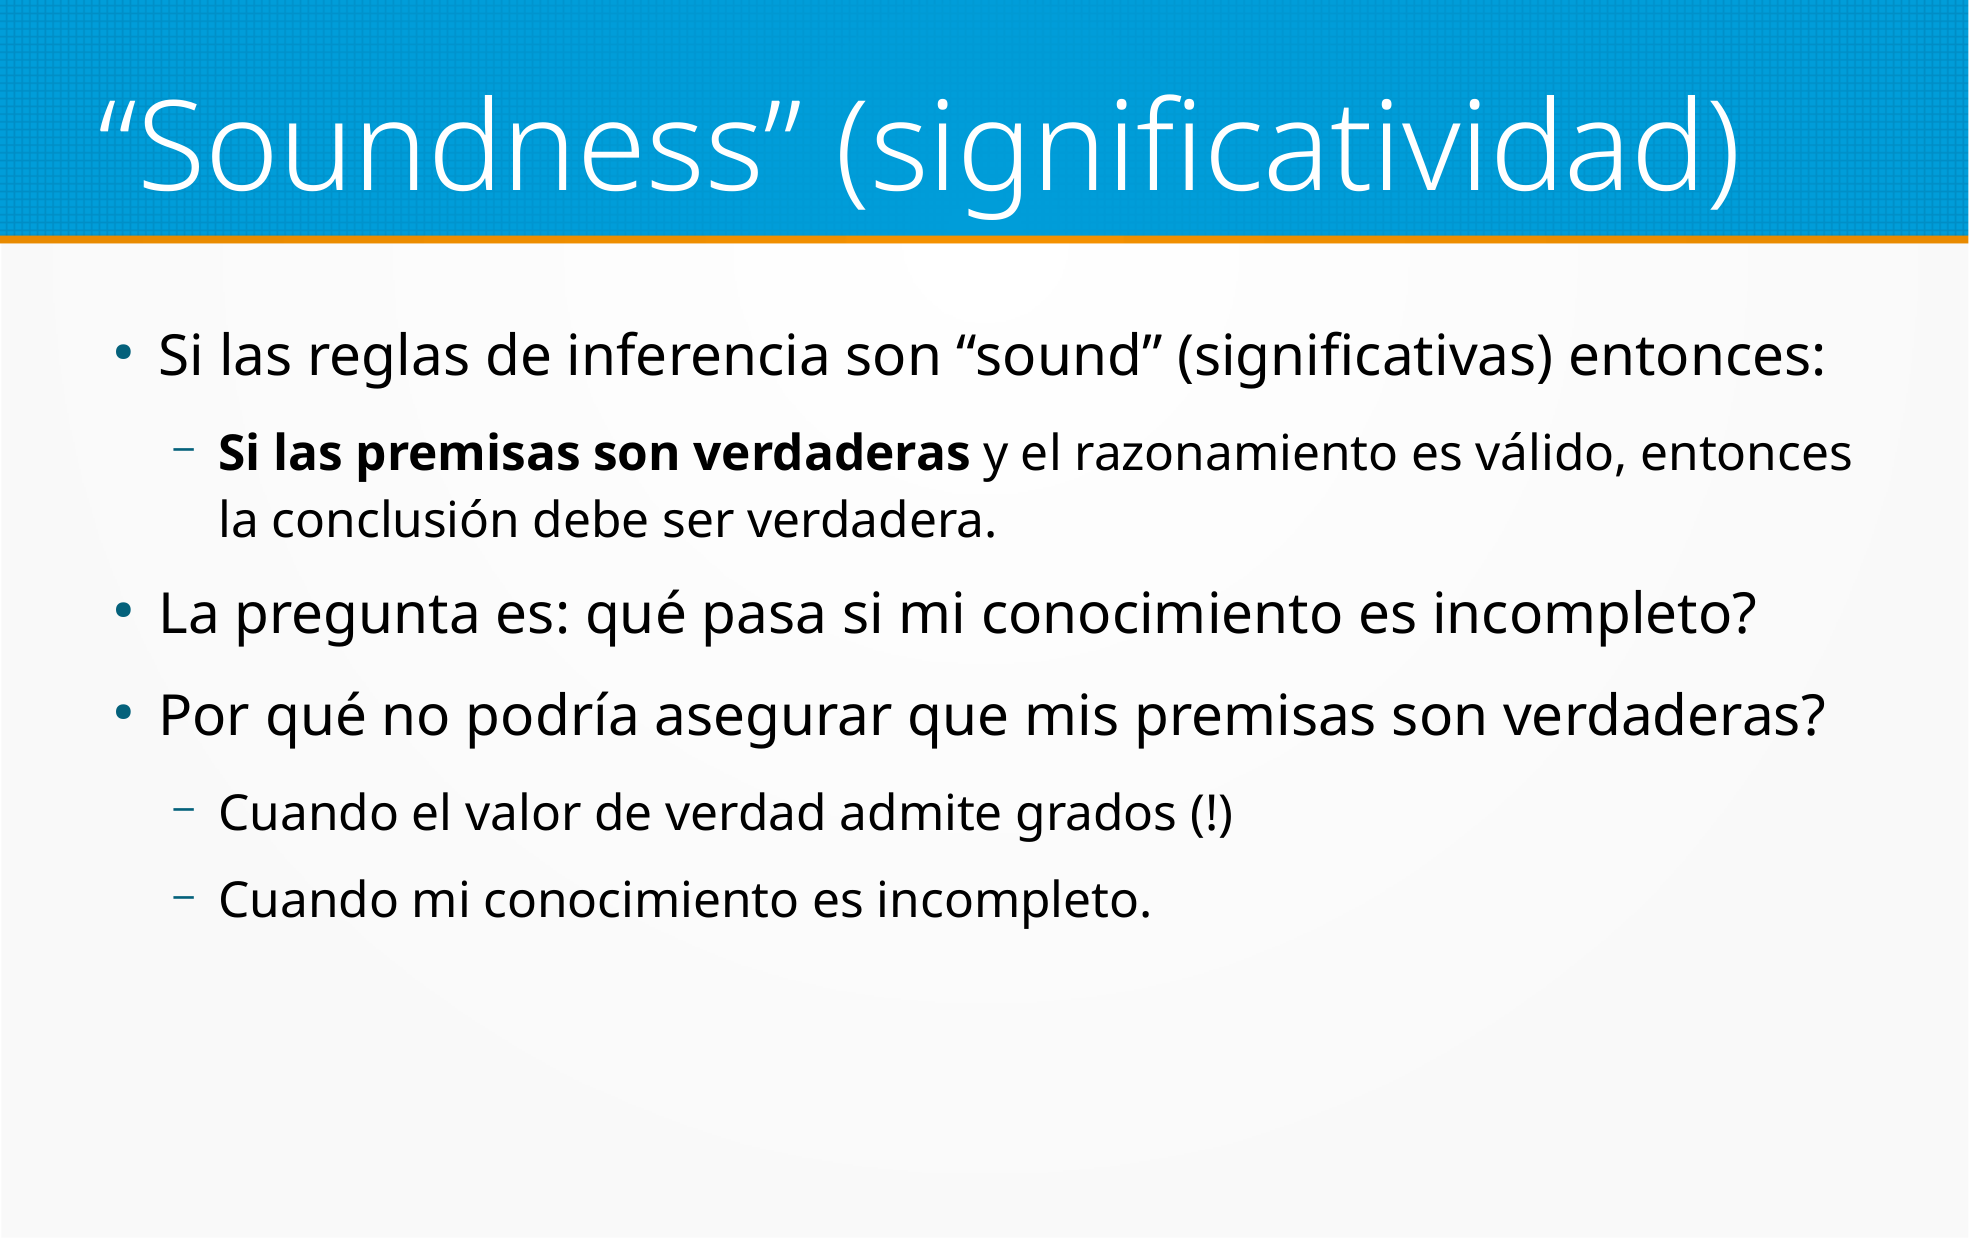

# “Soundness” (significatividad)
Si las reglas de inferencia son “sound” (significativas) entonces:
Si las premisas son verdaderas y el razonamiento es válido, entonces la conclusión debe ser verdadera.
La pregunta es: qué pasa si mi conocimiento es incompleto?
Por qué no podría asegurar que mis premisas son verdaderas?
Cuando el valor de verdad admite grados (!)
Cuando mi conocimiento es incompleto.